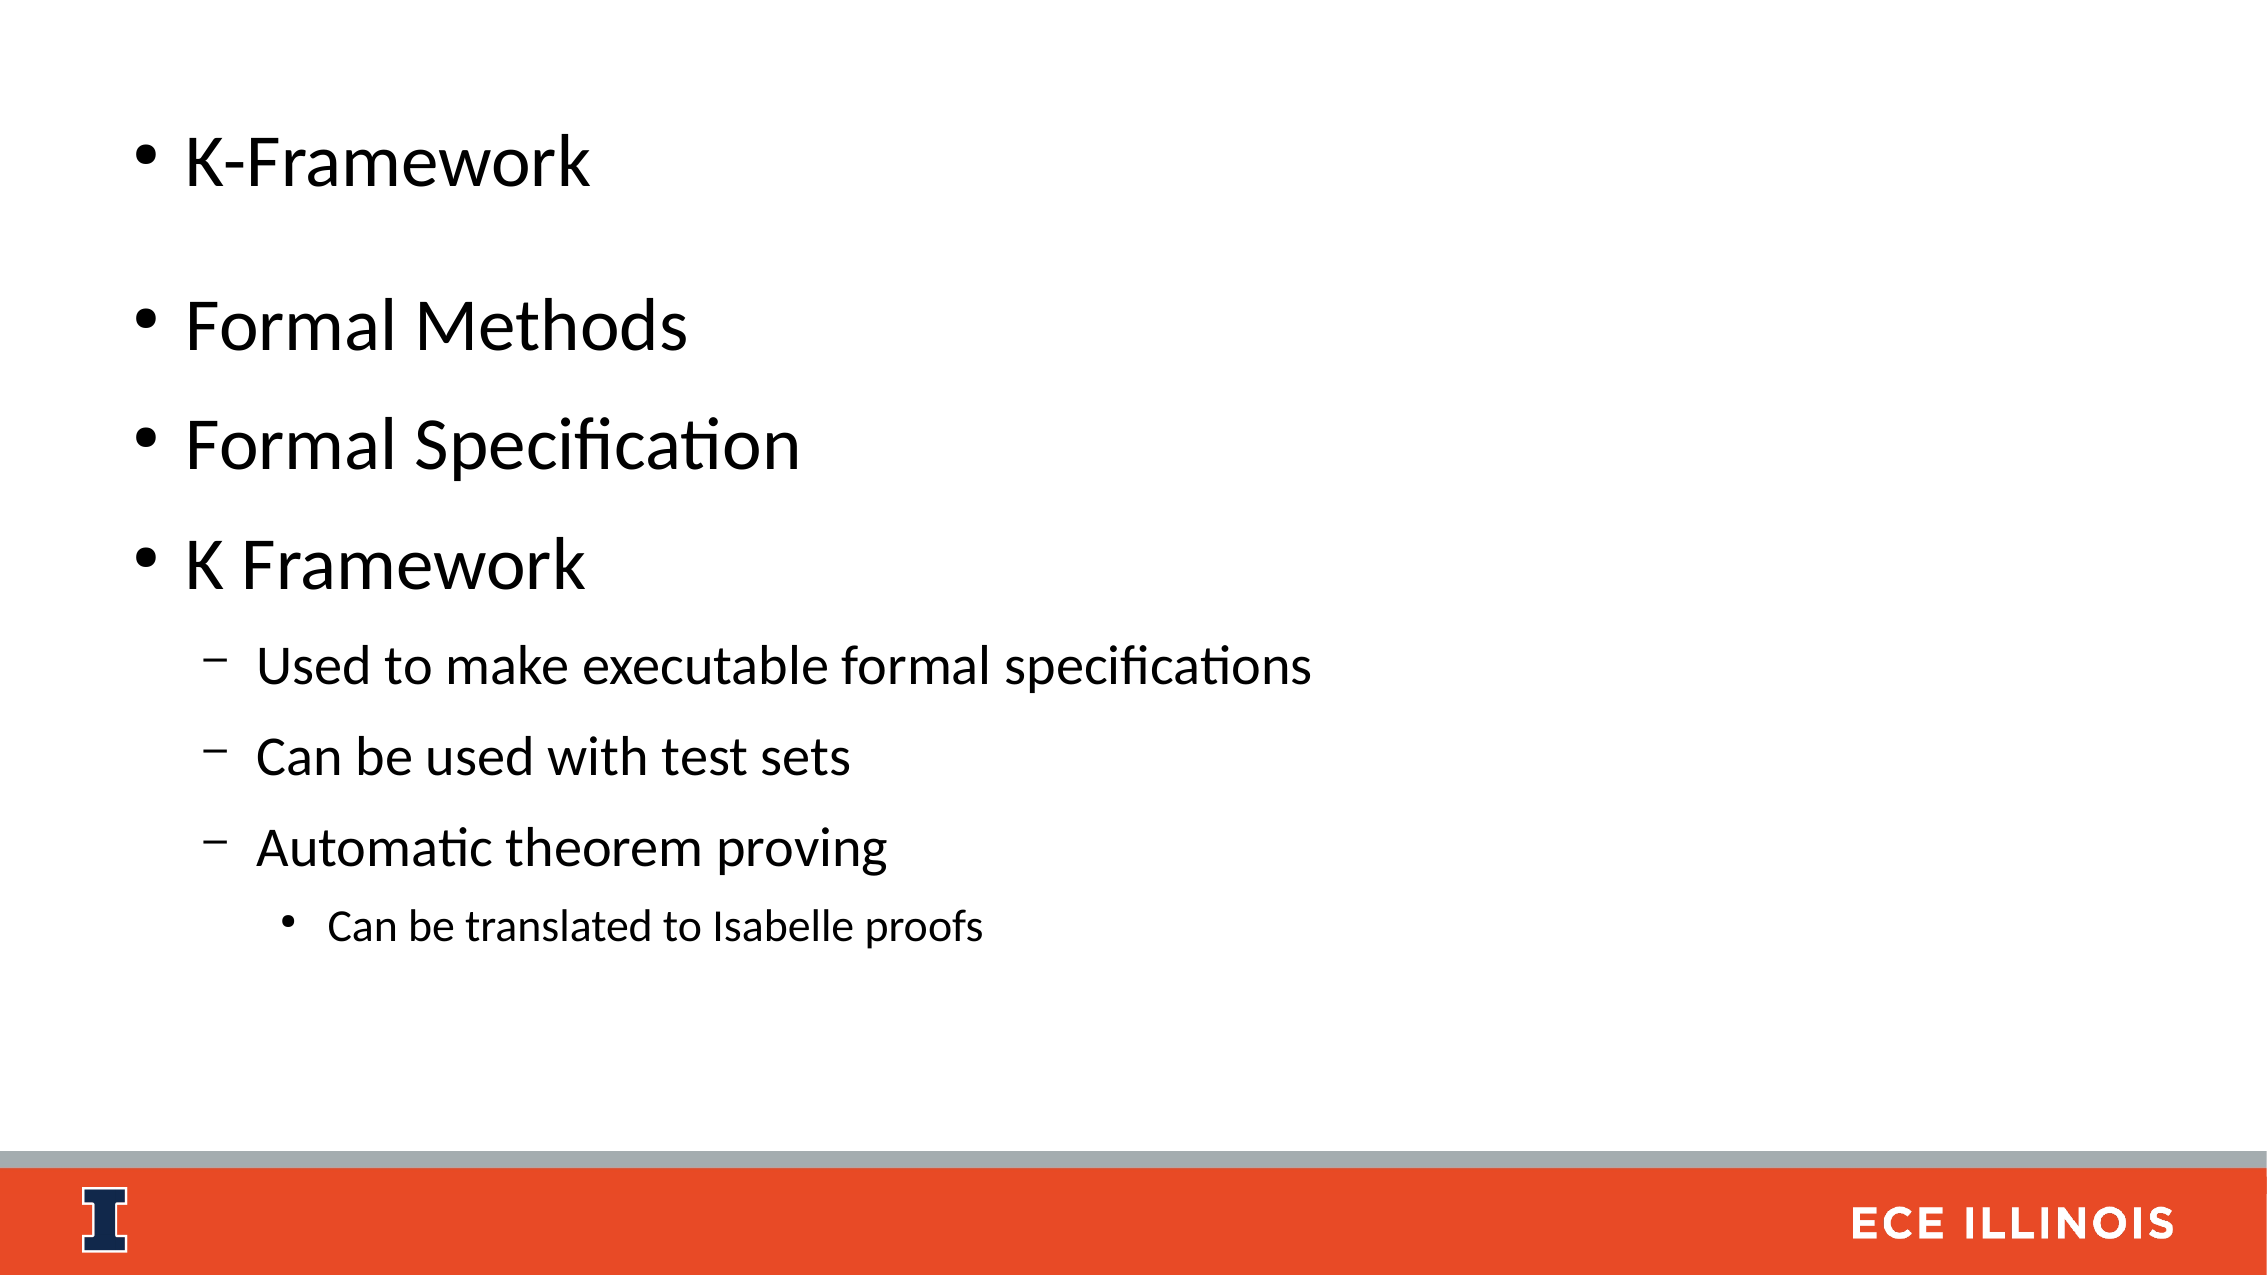

K-Framework
# Formal Methods
Formal Specification
K Framework
Used to make executable formal specifications
Can be used with test sets
Automatic theorem proving
Can be translated to Isabelle proofs